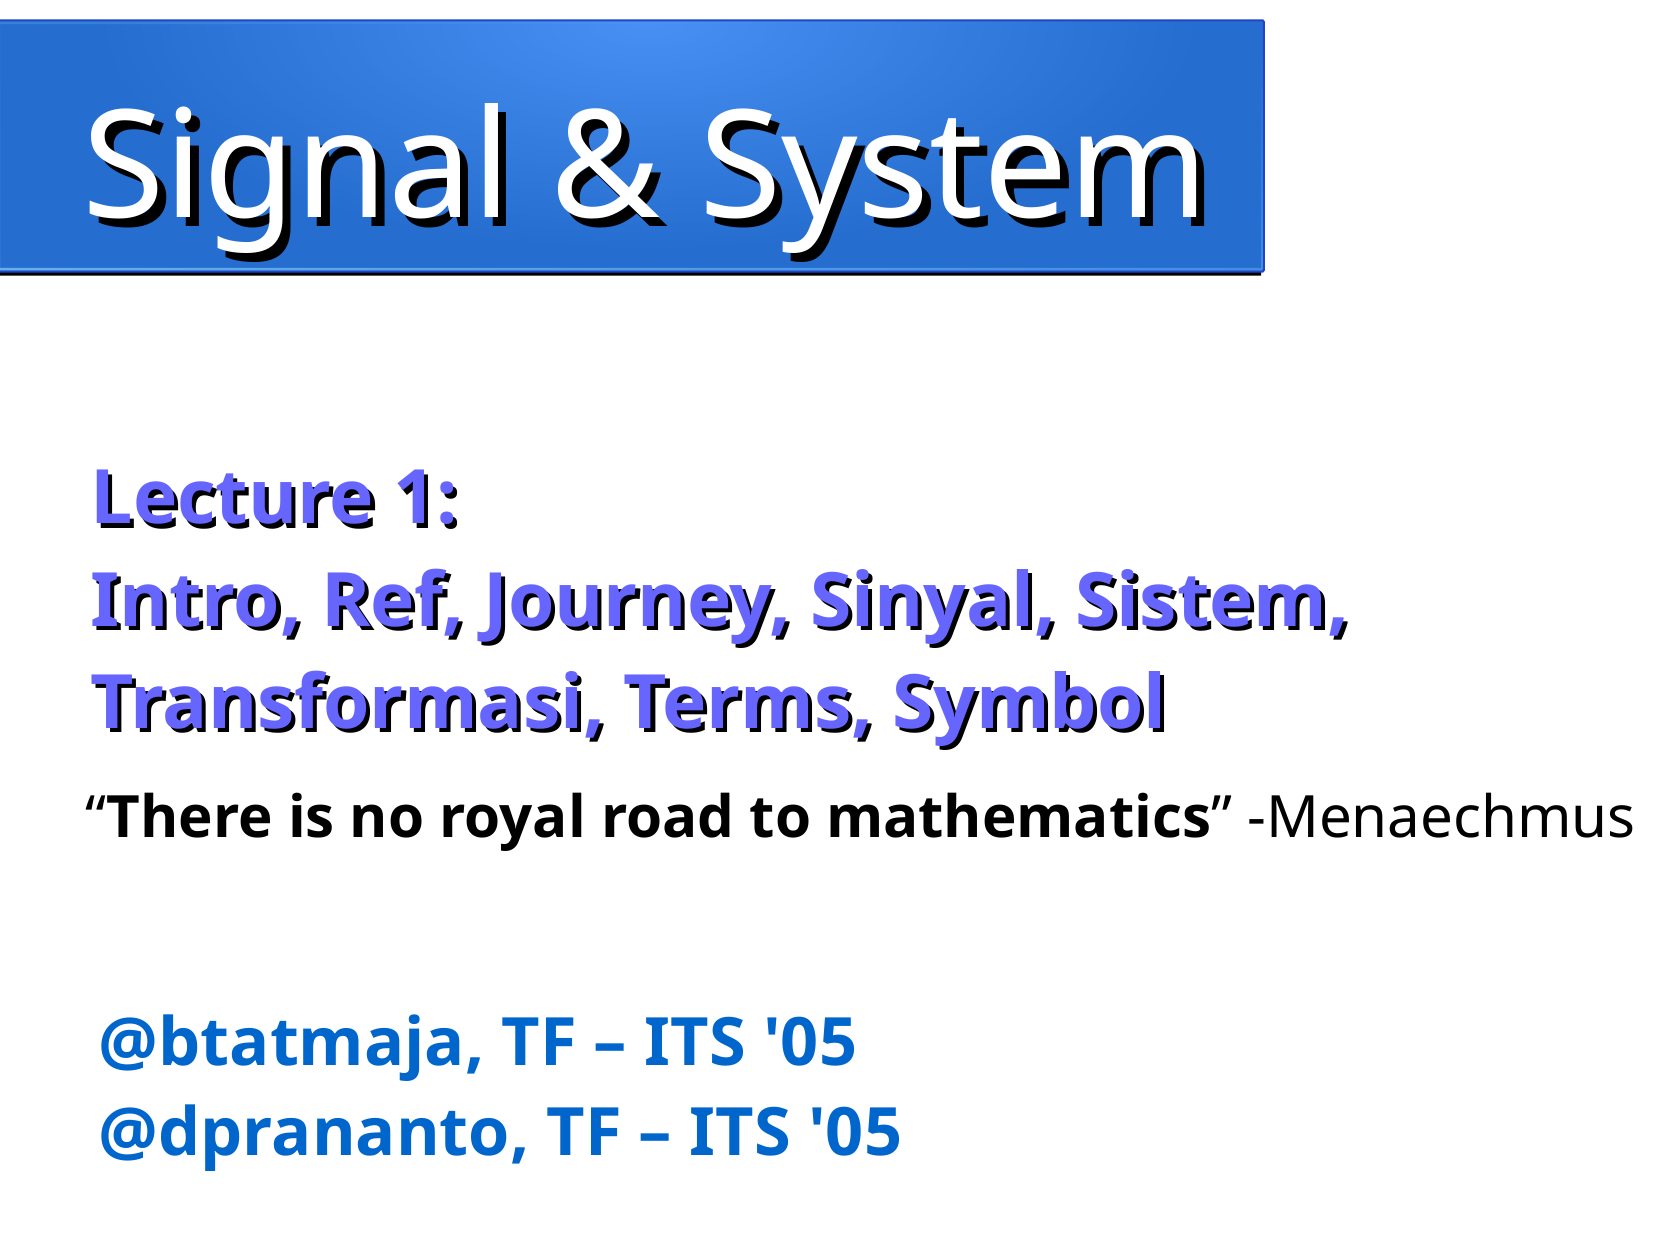

# Signal & System
Lecture 1:
Intro, Ref, Journey, Sinyal, Sistem,
Transformasi, Terms, Symbol
“There is no royal road to mathematics” -Menaechmus
@btatmaja, TF – ITS '05
@dprananto, TF – ITS '05